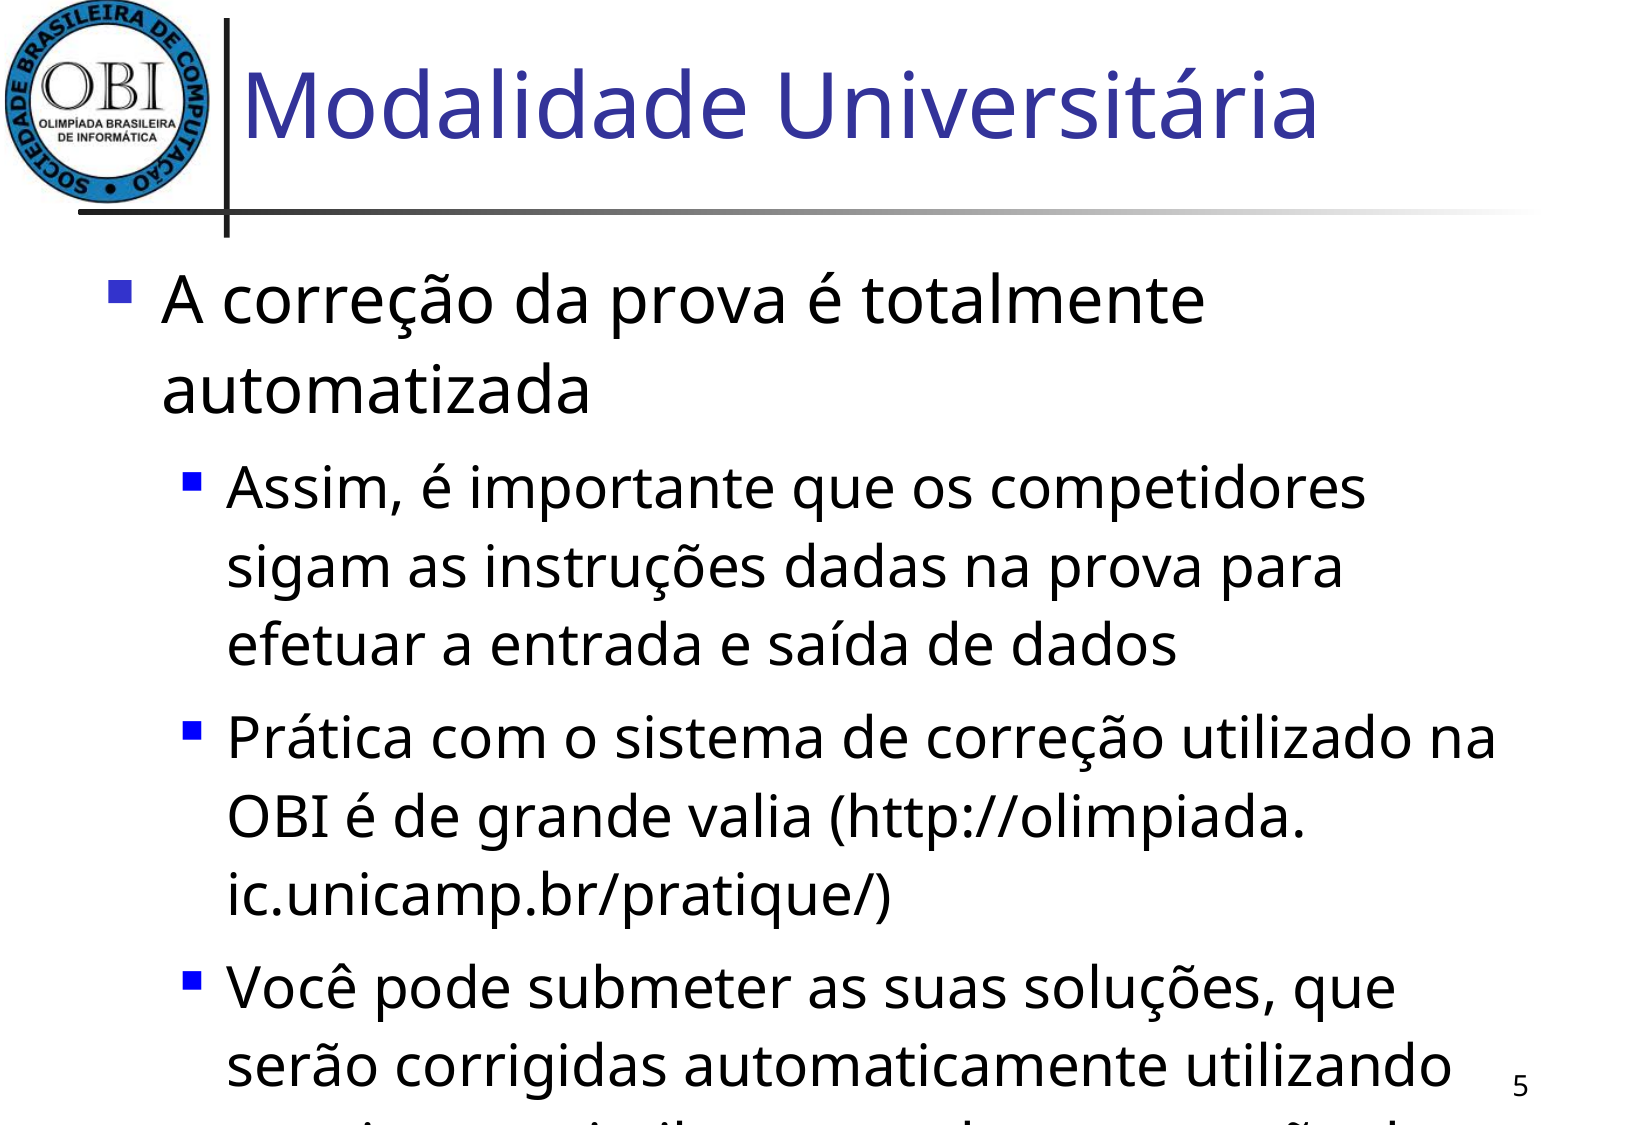

# Modalidade Universitária
A correção da prova é totalmente automatizada
Assim, é importante que os competidores sigam as instruções dadas na prova para efetuar a entrada e saída de dados
Prática com o sistema de correção utilizado na OBI é de grande valia (http://olimpiada. ic.unicamp.br/pratique/)
Você pode submeter as suas soluções, que serão corrigidas automaticamente utilizando um sistema similar ao usado na correção das provas da OBI